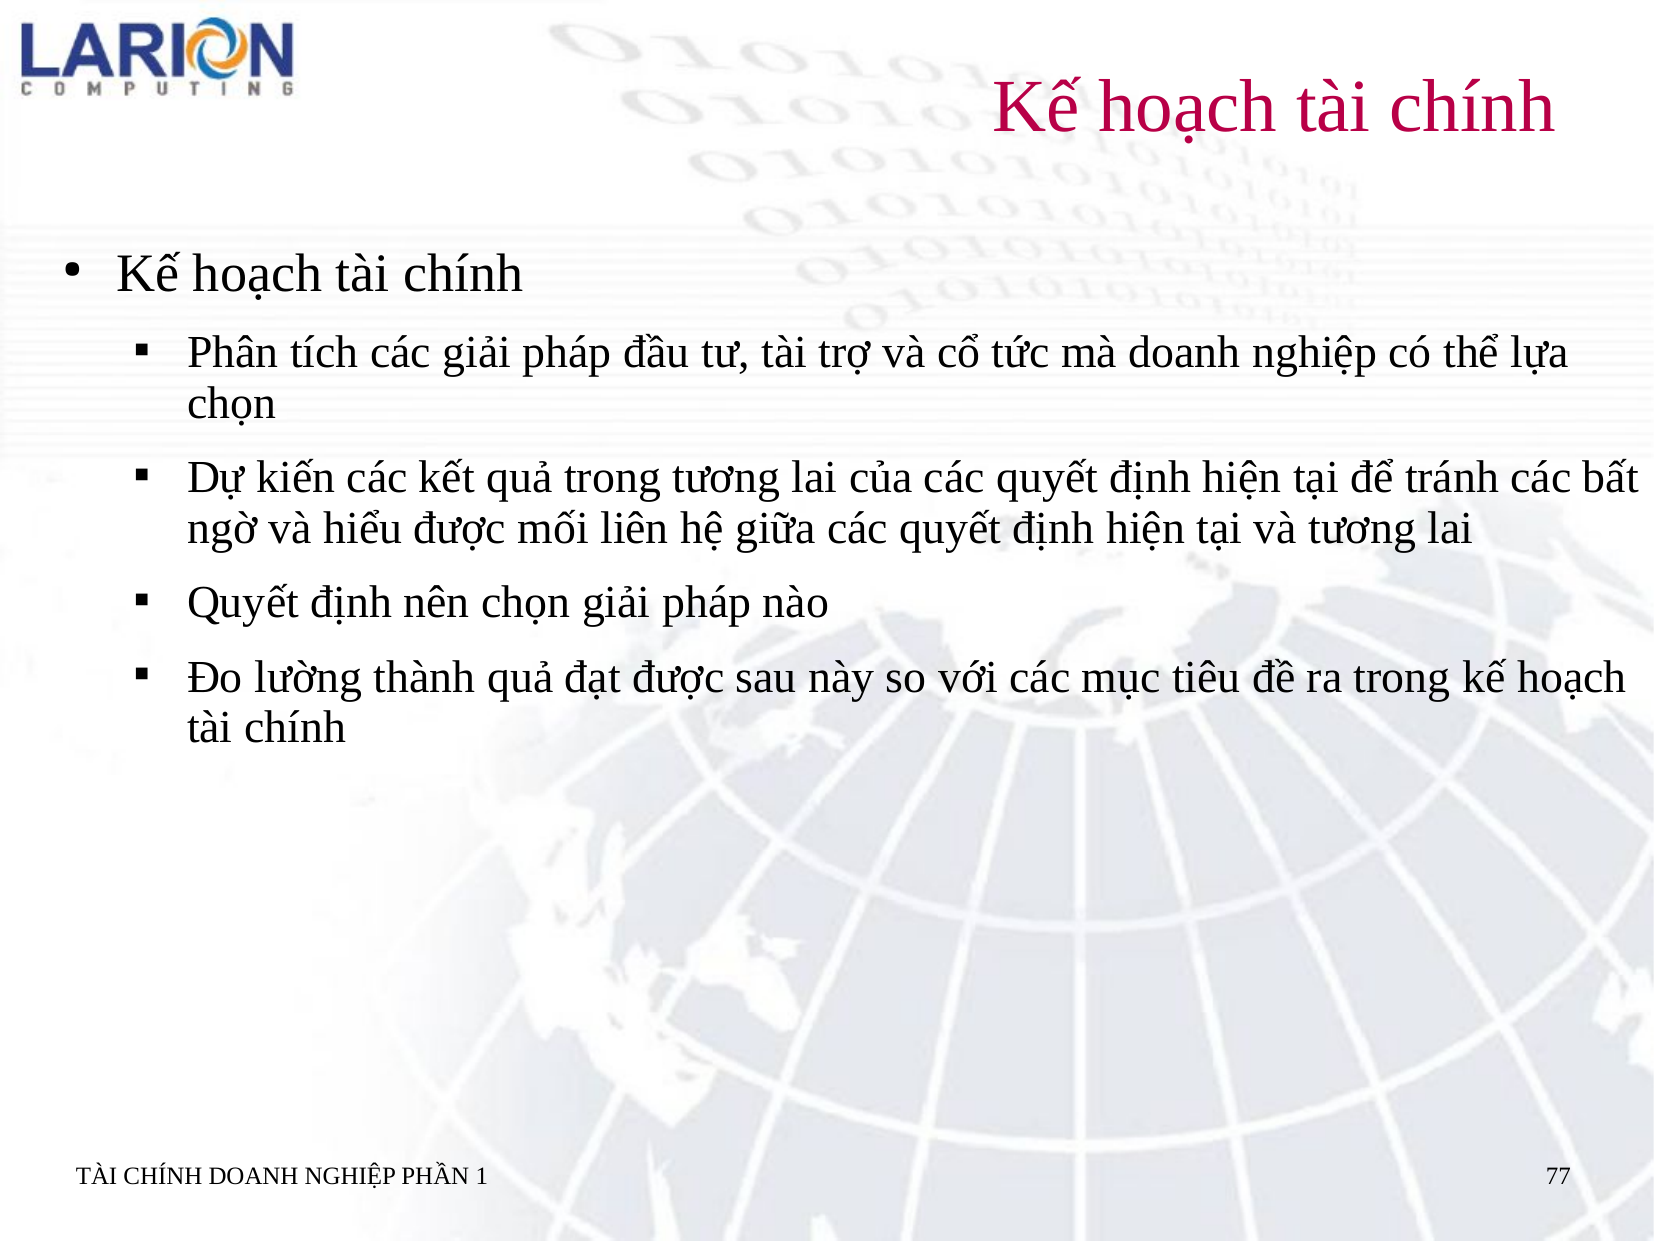

# Kế hoạch tài chính
Kế hoạch tài chính
Phân tích các giải pháp đầu tư, tài trợ và cổ tức mà doanh nghiệp có thể lựa chọn
Dự kiến các kết quả trong tương lai của các quyết định hiện tại để tránh các bất ngờ và hiểu được mối liên hệ giữa các quyết định hiện tại và tương lai
Quyết định nên chọn giải pháp nào
Đo lường thành quả đạt được sau này so với các mục tiêu đề ra trong kế hoạch tài chính
TÀI CHÍNH DOANH NGHIỆP PHẦN 1
77